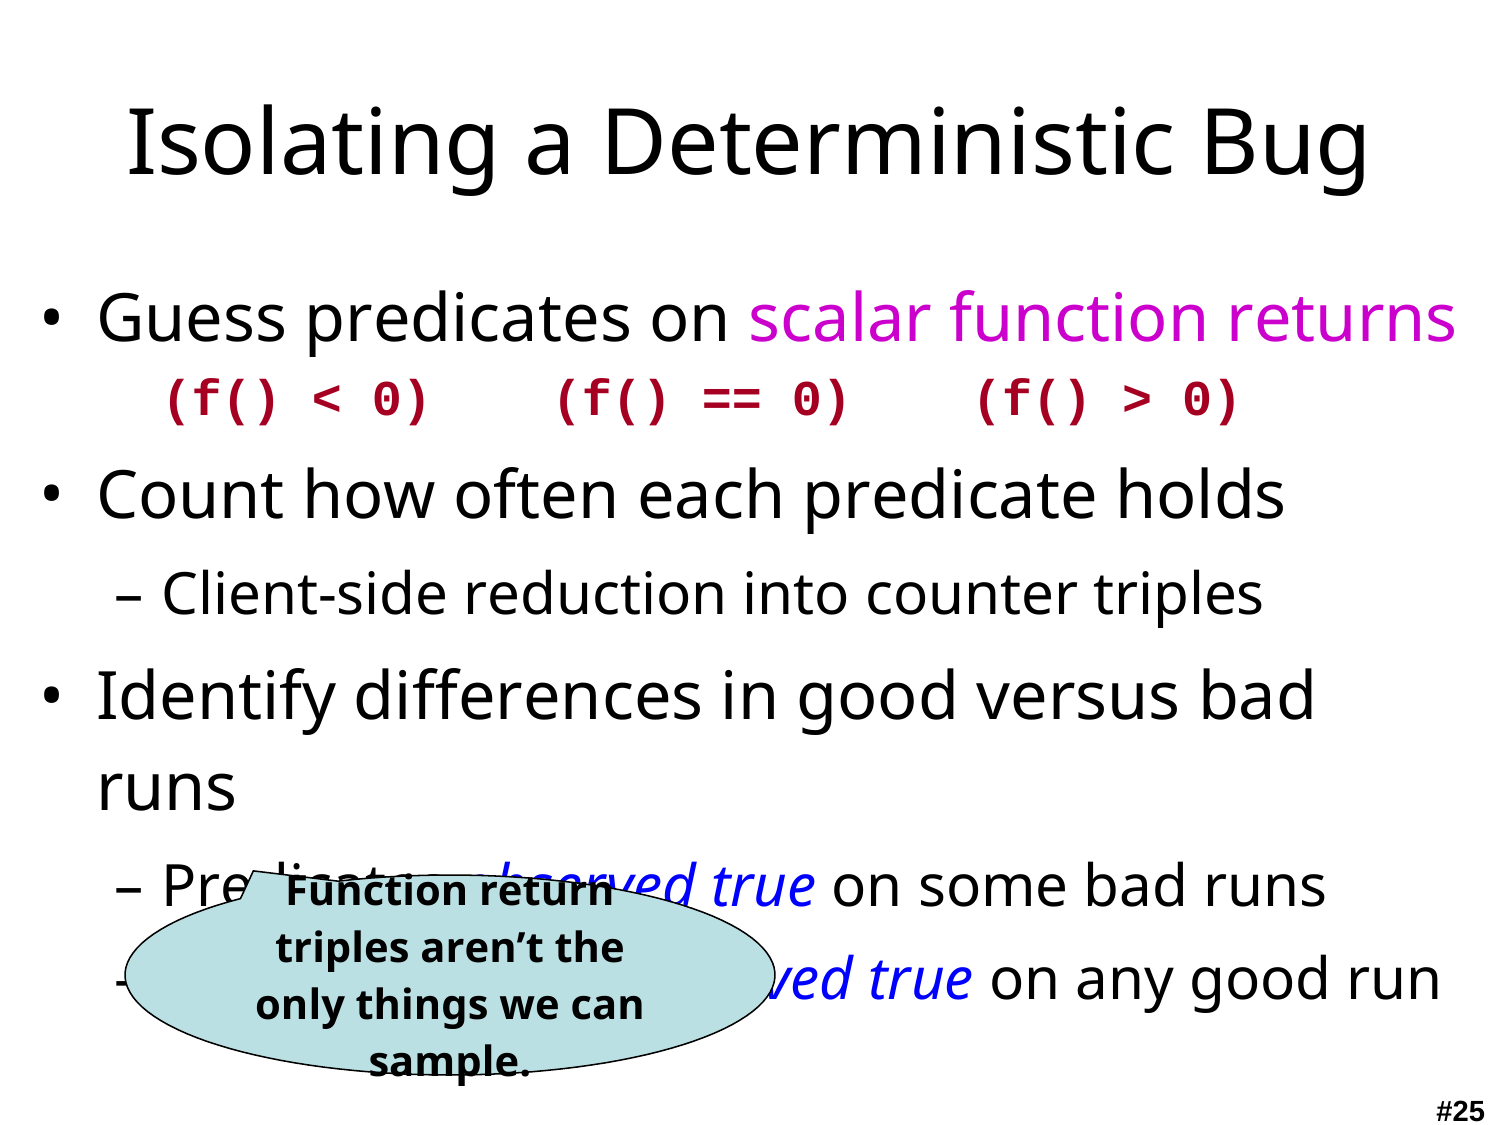

# Isolating a Deterministic Bug
Guess predicates on scalar function returns
	(f() < 0) (f() == 0) (f() > 0)
Count how often each predicate holds
Client-side reduction into counter triples
Identify differences in good versus bad runs
Predicates observed true on some bad runs
Predicates never observed true on any good run
Function return triples aren’t the only things we can sample.
25